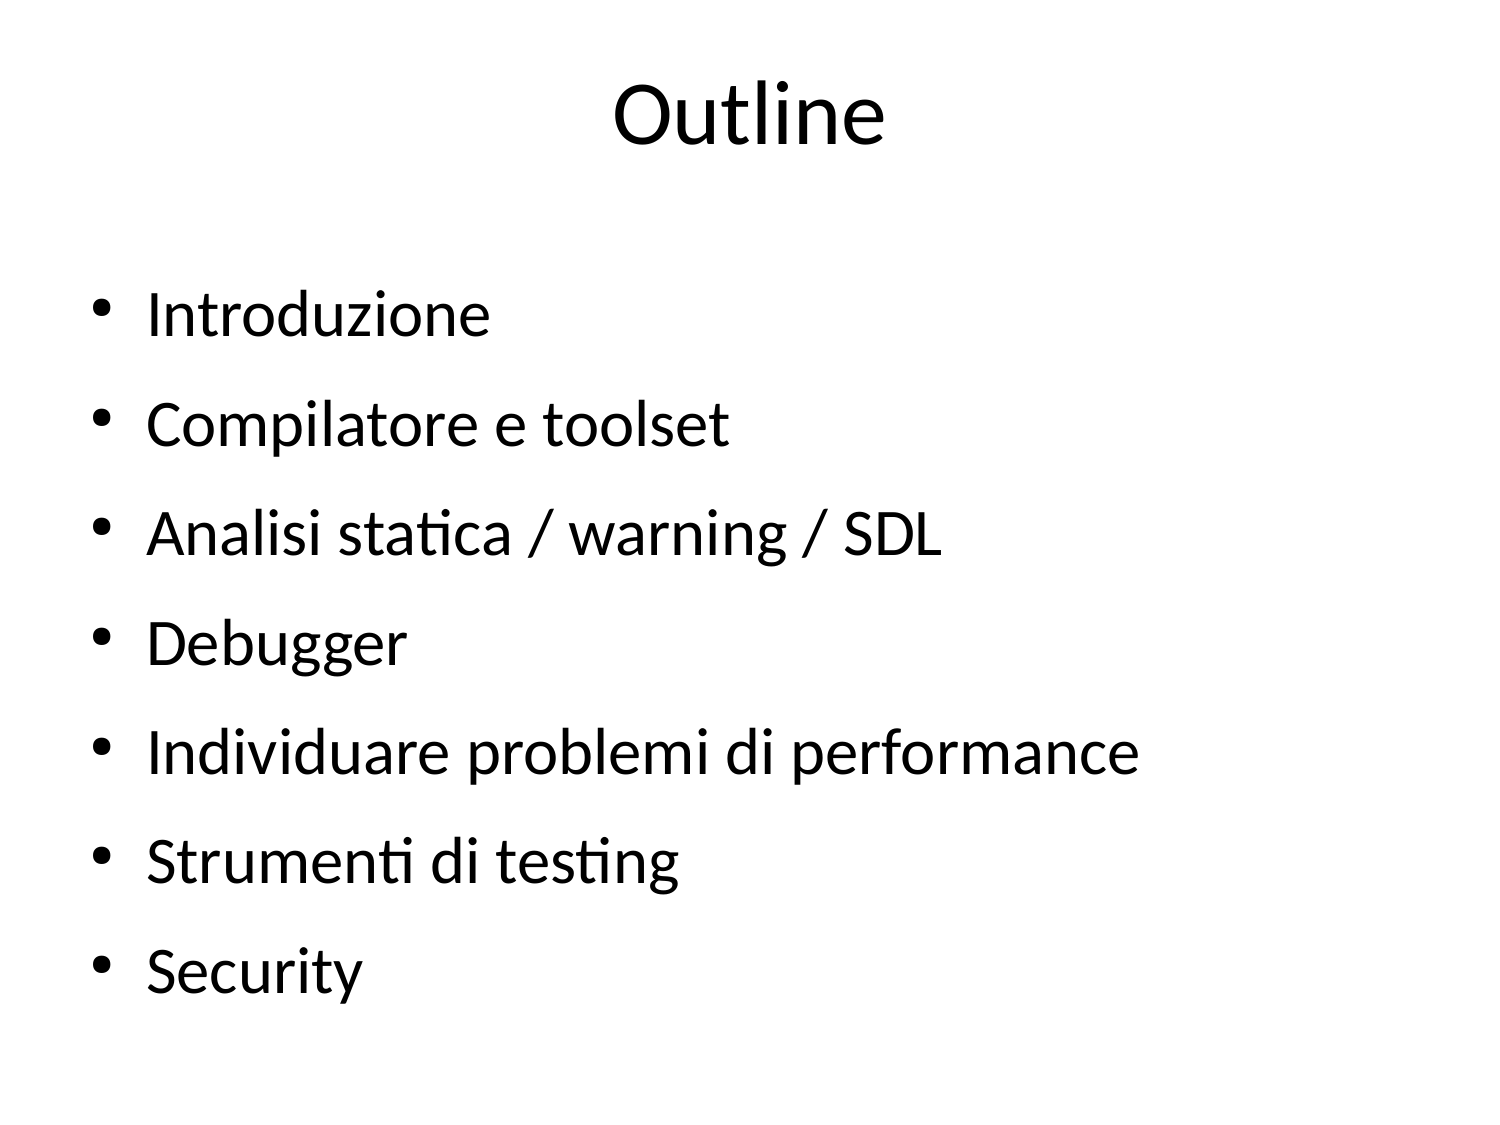

# Outline
Introduzione
Compilatore e toolset
Analisi statica / warning / SDL
Debugger
Individuare problemi di performance
Strumenti di testing
Security